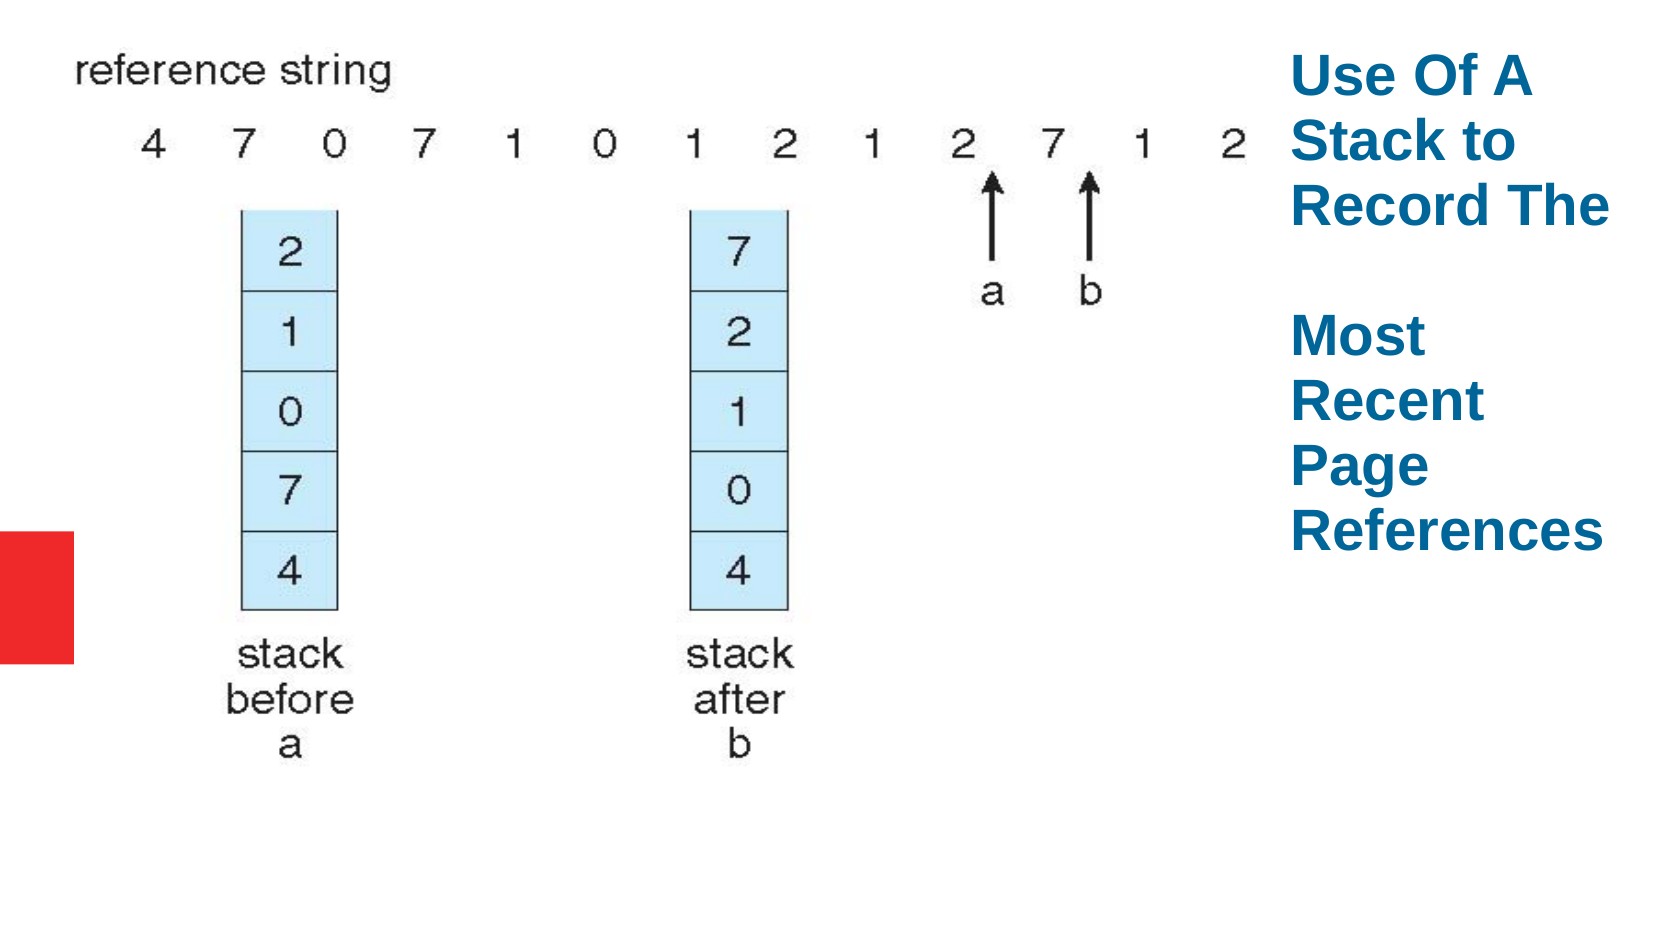

Use Of A Stack to Record The
Most Recent Page References